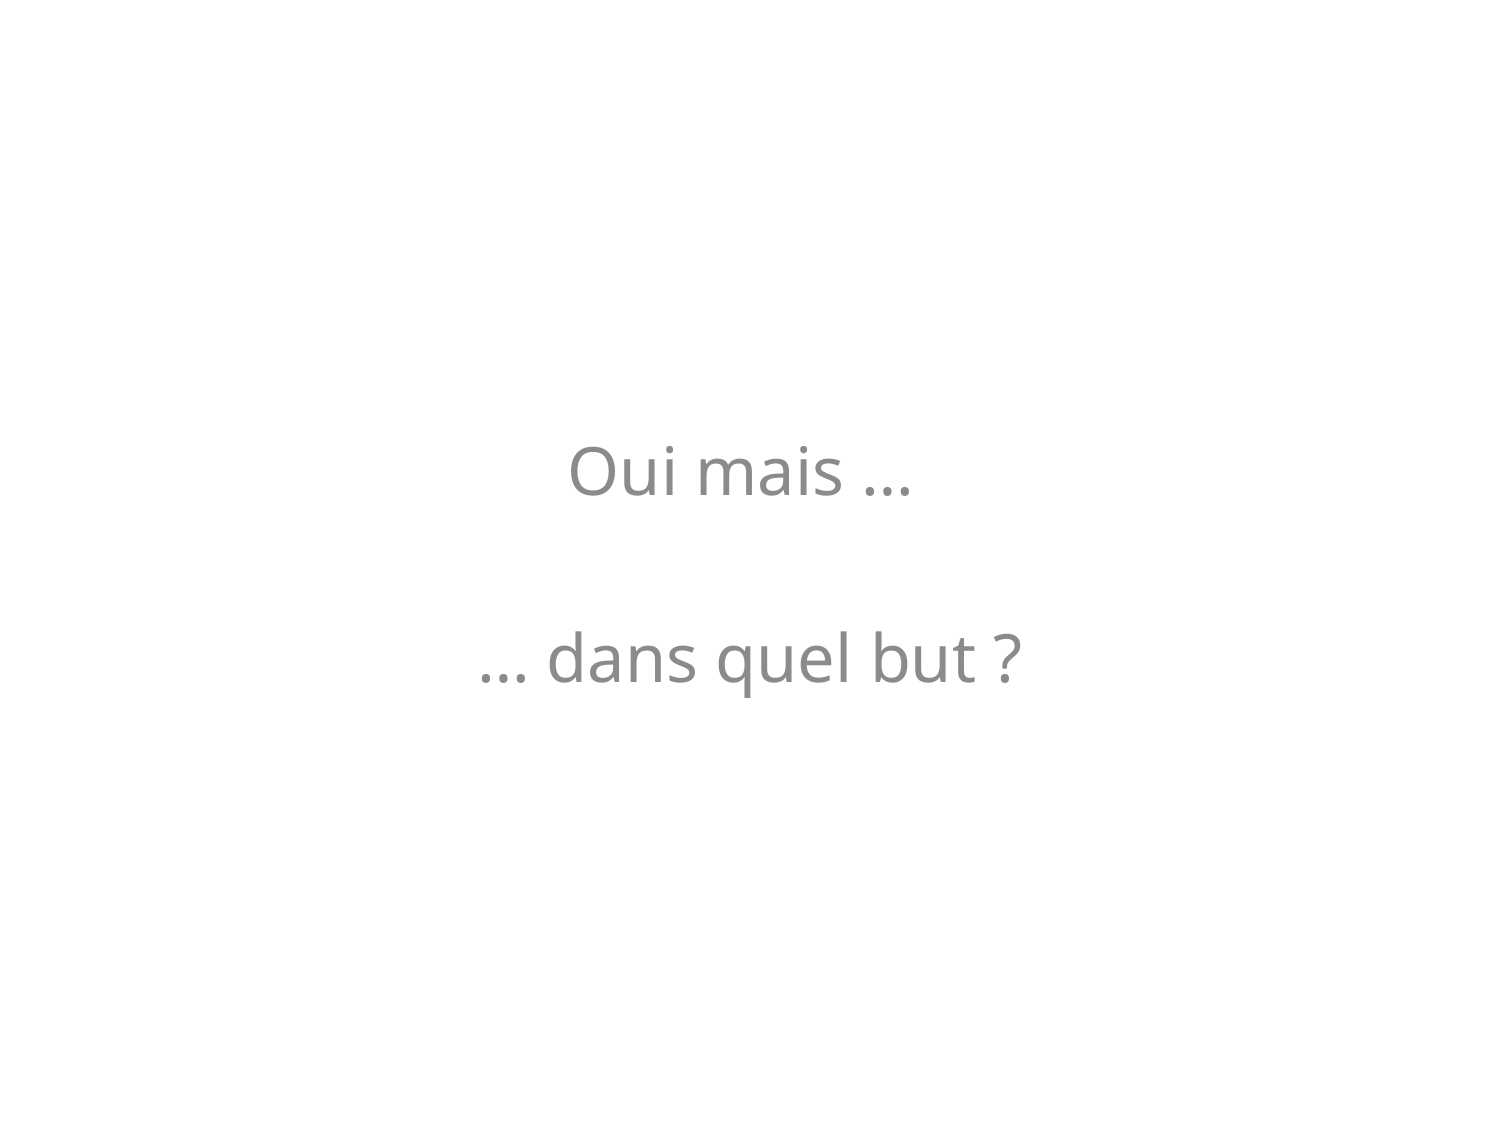

Oui mais …
… dans quel but ?